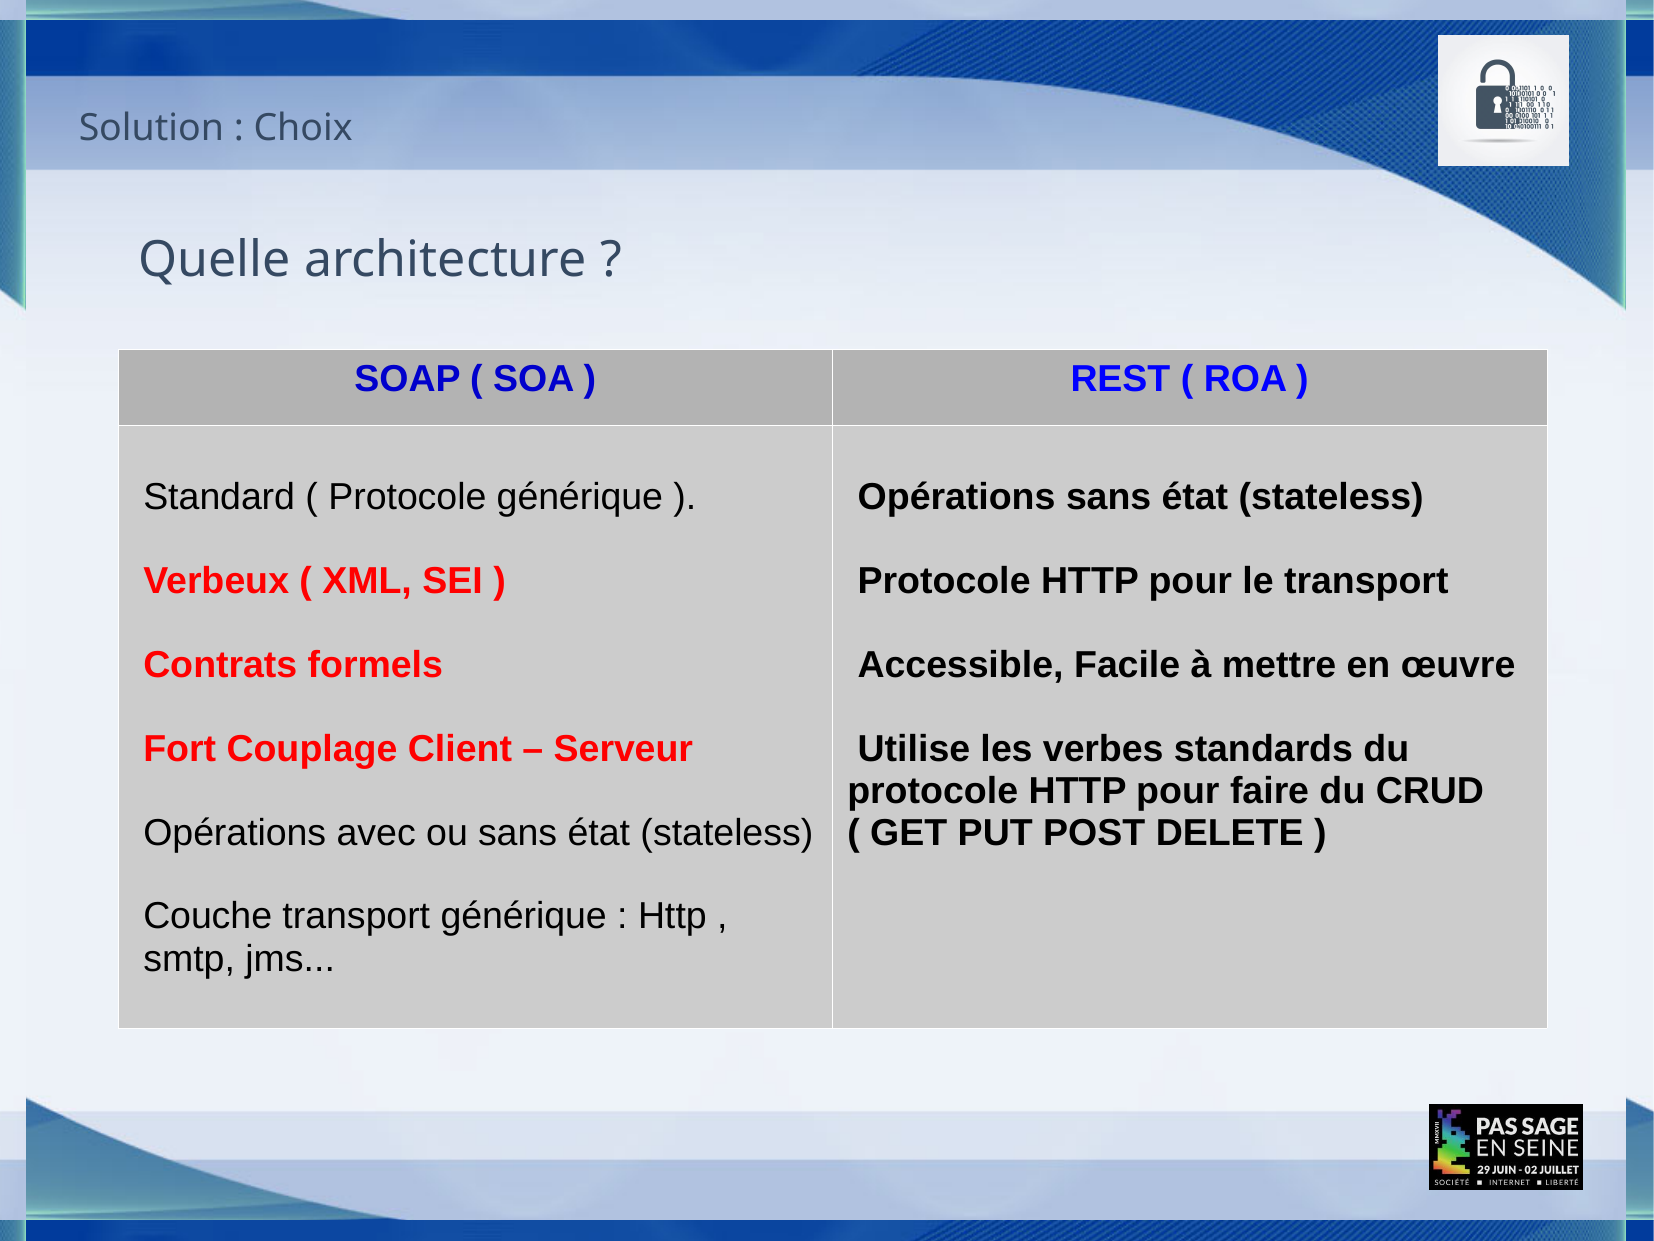

Solution : Choix
# Quelle architecture ?
| SOAP ( SOA ) | REST ( ROA ) |
| --- | --- |
| Standard ( Protocole générique ). Verbeux ( XML, SEI ) Contrats formels Fort Couplage Client – Serveur Opérations avec ou sans état (stateless) Couche transport générique : Http , smtp, jms... | Opérations sans état (stateless) Protocole HTTP pour le transport Accessible, Facile à mettre en œuvre Utilise les verbes standards du protocole HTTP pour faire du CRUD ( GET PUT POST DELETE ) |